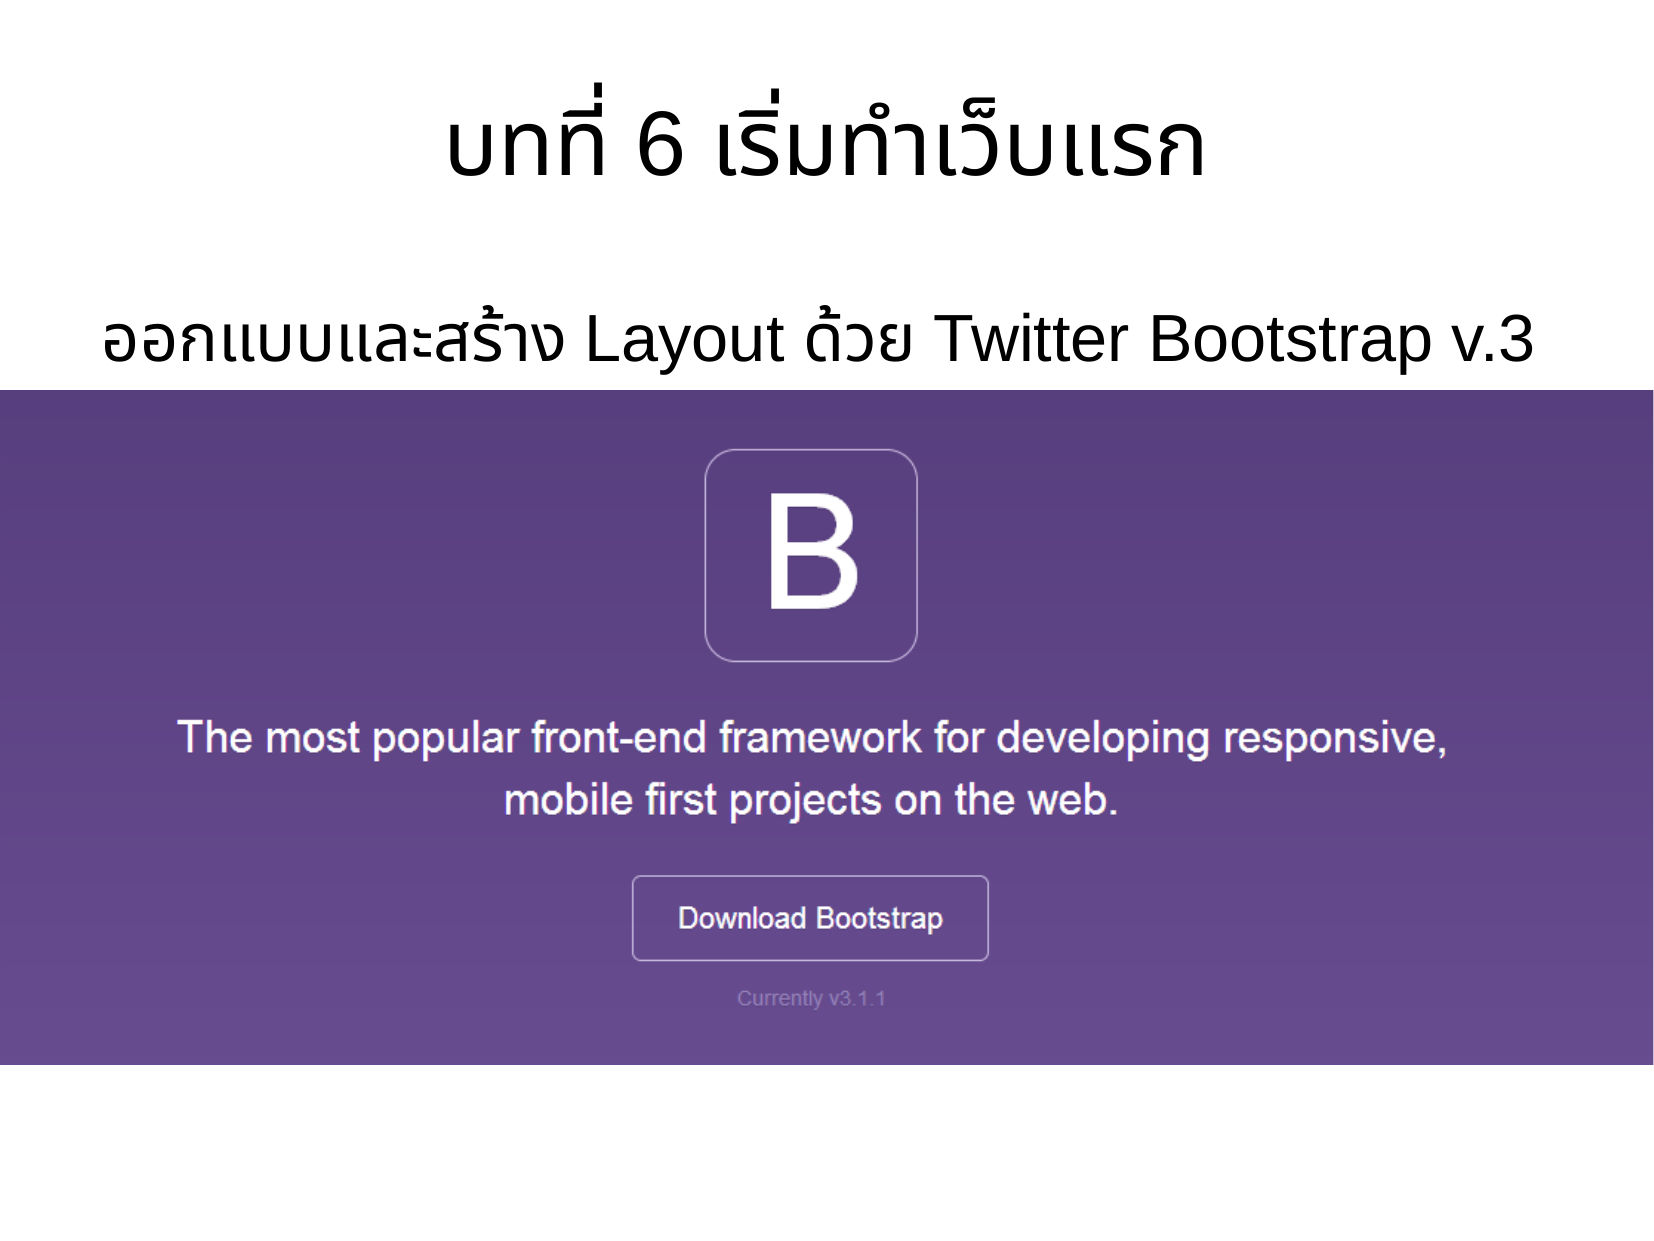

# บทที่ 6 เริ่มทำเว็บแรก
ออกแบบและสร้าง Layout ด้วย Twitter Bootstrap v.3